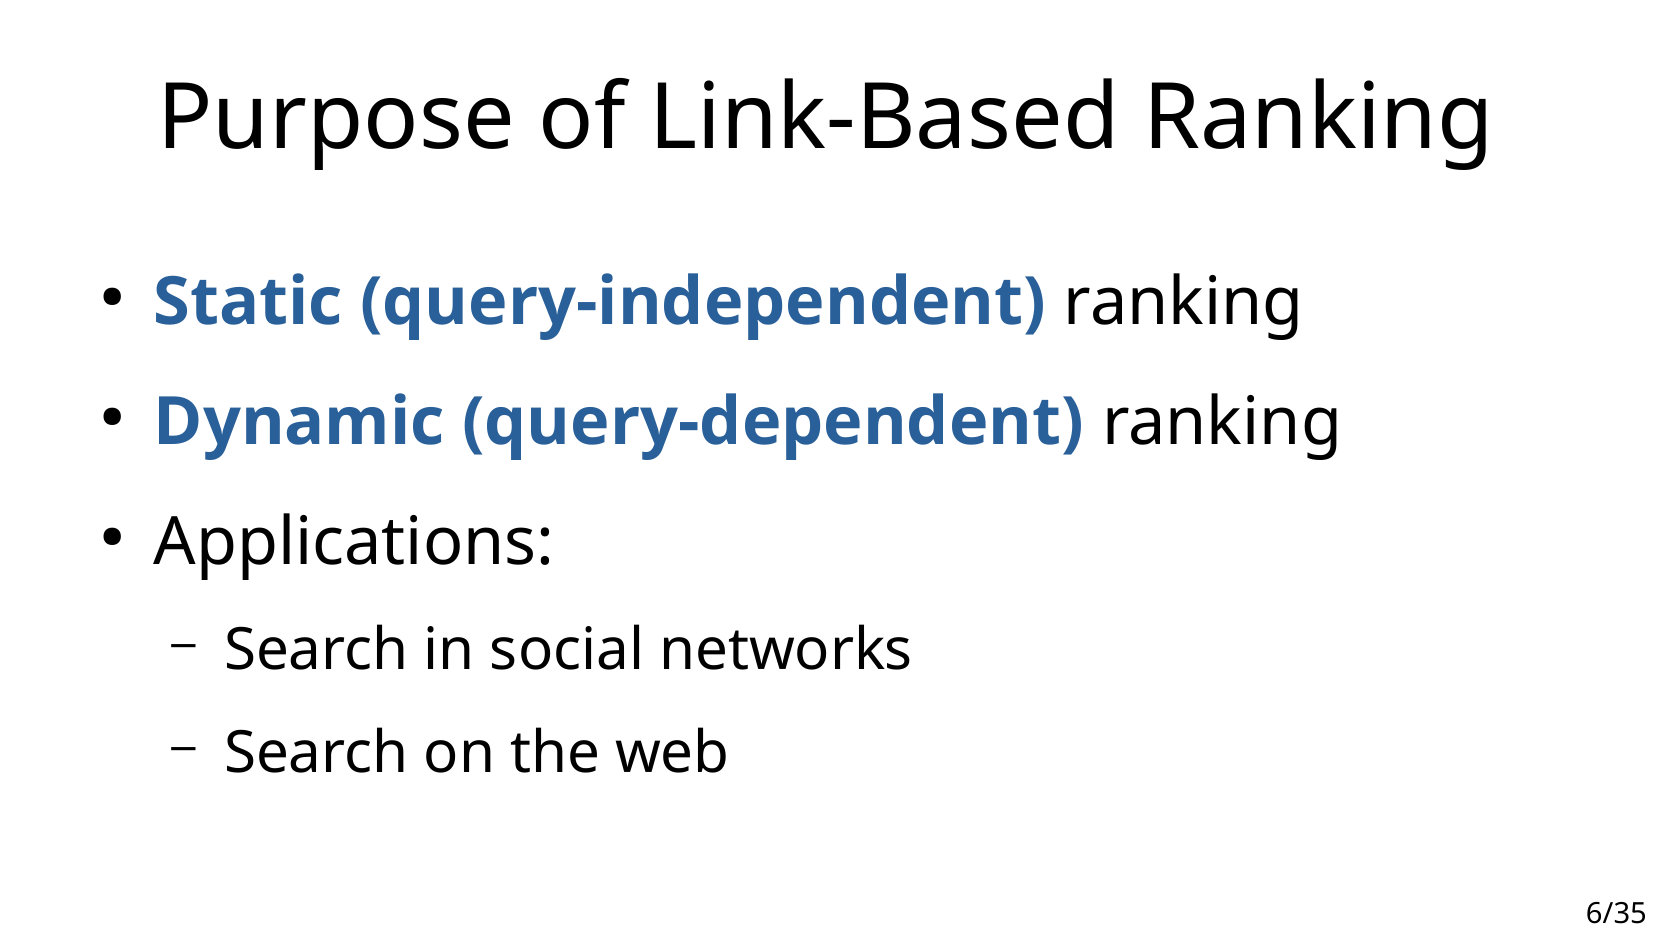

# Purpose of Link-Based Ranking
Static (query-independent) ranking
Dynamic (query-dependent) ranking
Applications:
Search in social networks
Search on the web
6